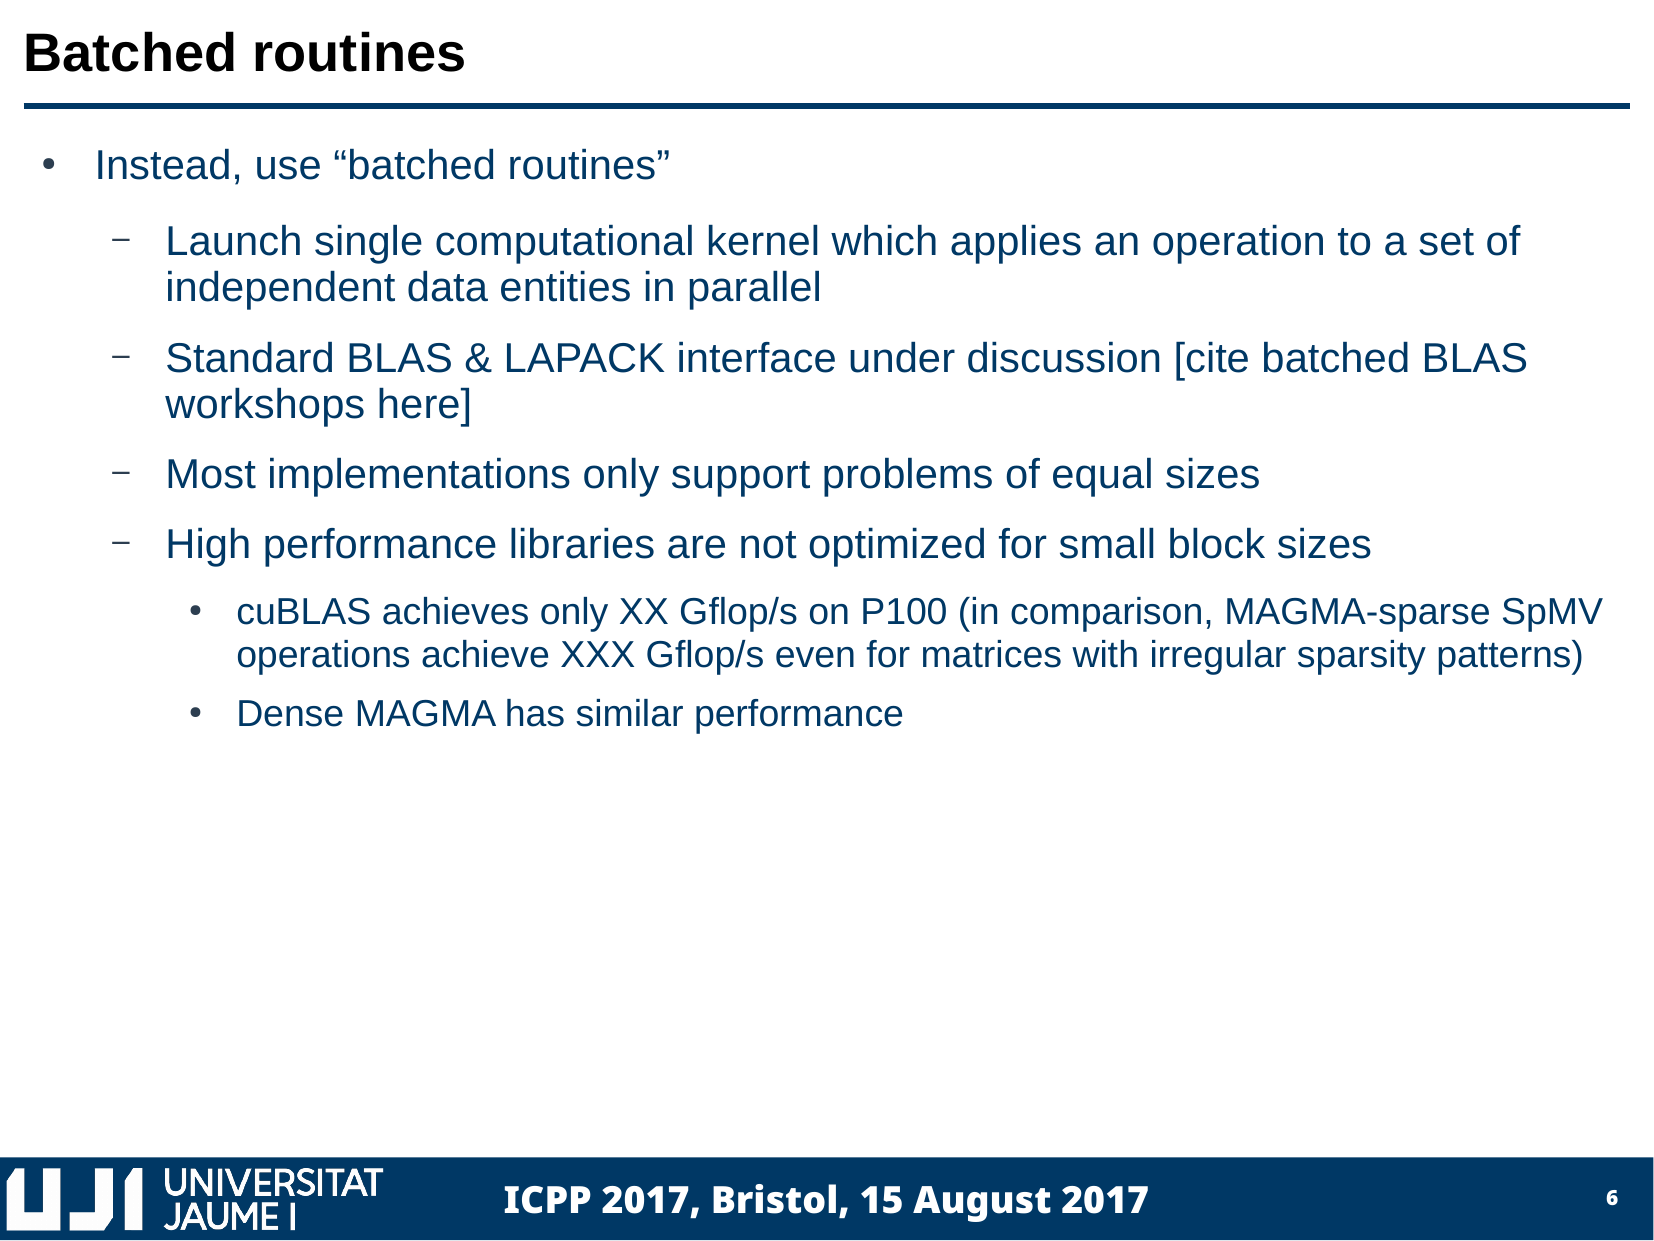

# Batched routines
Instead, use “batched routines”
Launch single computational kernel which applies an operation to a set of independent data entities in parallel
Standard BLAS & LAPACK interface under discussion [cite batched BLAS workshops here]
Most implementations only support problems of equal sizes
High performance libraries are not optimized for small block sizes
cuBLAS achieves only XX Gflop/s on P100 (in comparison, MAGMA-sparse SpMV operations achieve XXX Gflop/s even for matrices with irregular sparsity patterns)
Dense MAGMA has similar performance
ICPP 2017, Bristol, 15 August 2017
6